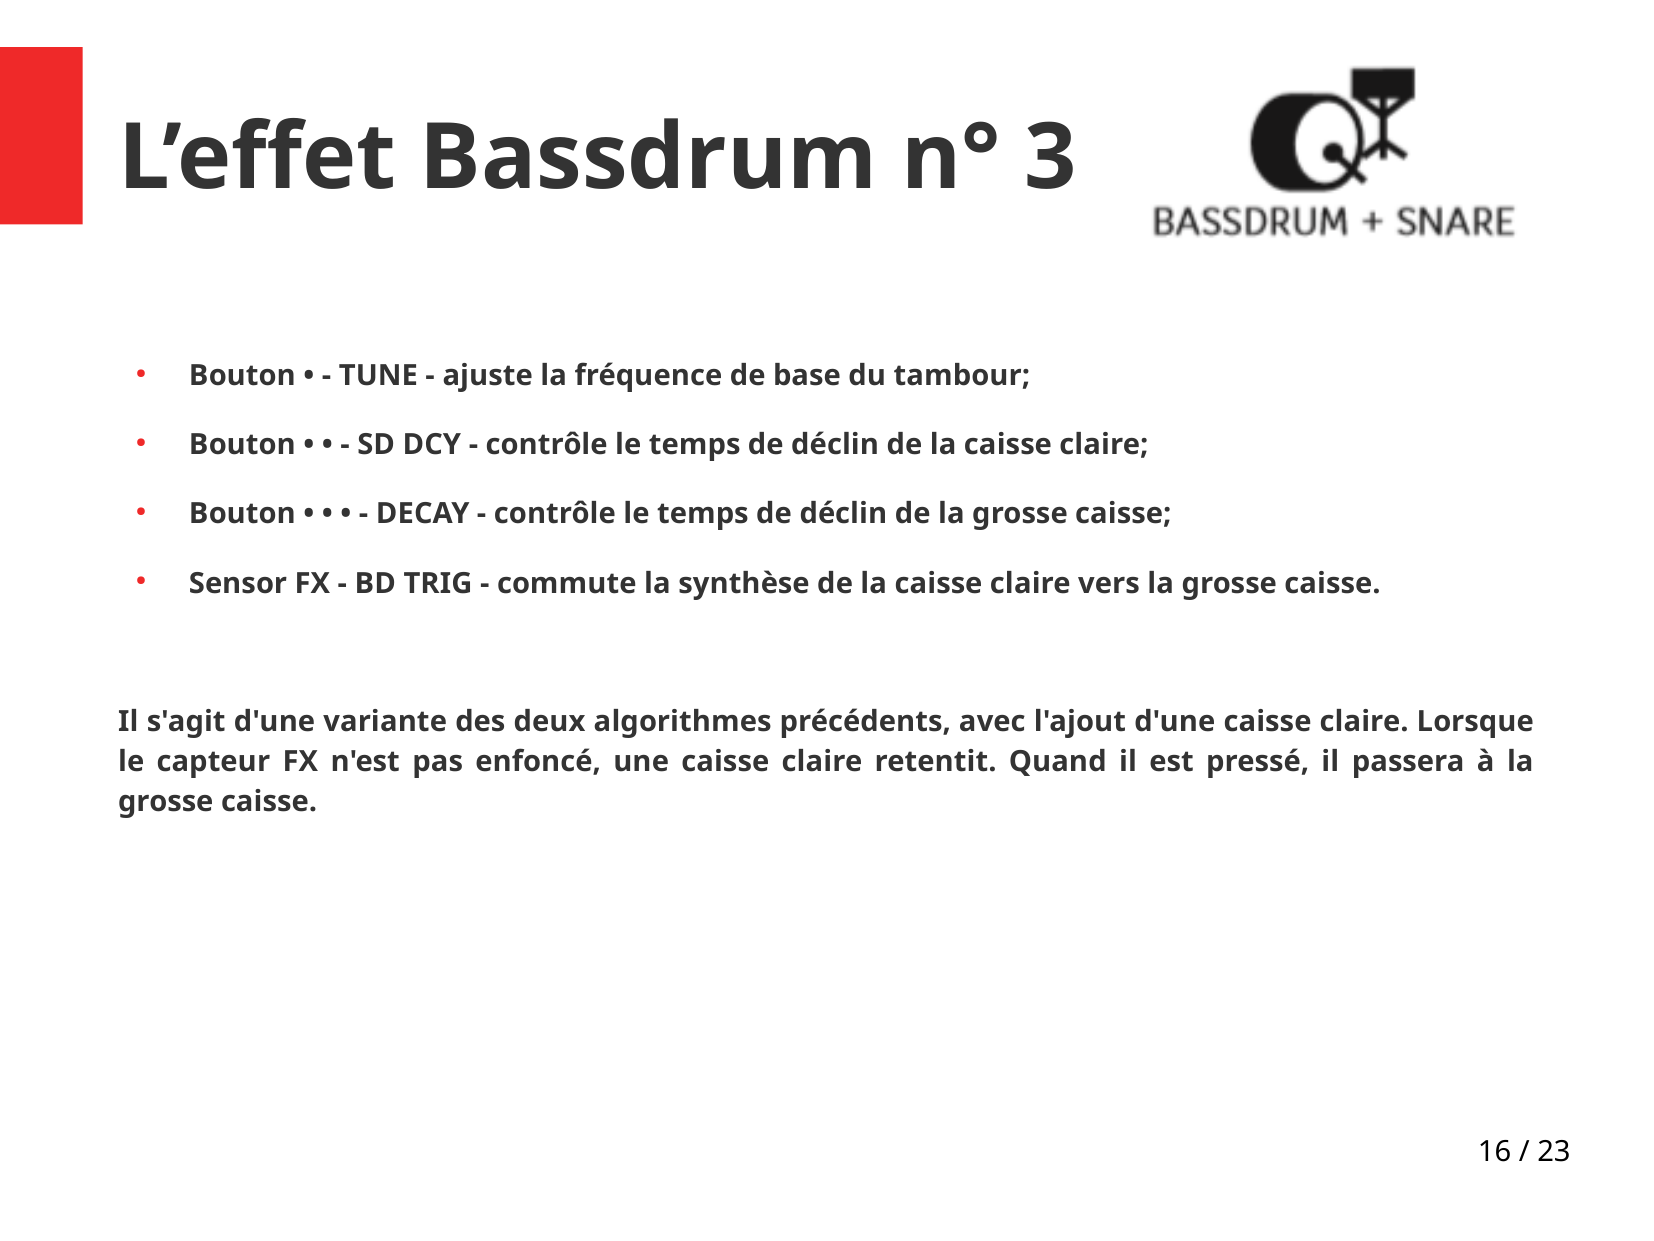

# L’effet Bassdrum n° 3
Bouton • - TUNE - ajuste la fréquence de base du tambour;
Bouton • • - SD DCY - contrôle le temps de déclin de la caisse claire;
Bouton • • • - DECAY - contrôle le temps de déclin de la grosse caisse;
Sensor FX - BD TRIG - commute la synthèse de la caisse claire vers la grosse caisse.
Il s'agit d'une variante des deux algorithmes précédents, avec l'ajout d'une caisse claire. Lorsque le capteur FX n'est pas enfoncé, une caisse claire retentit. Quand il est pressé, il passera à la grosse caisse.
16